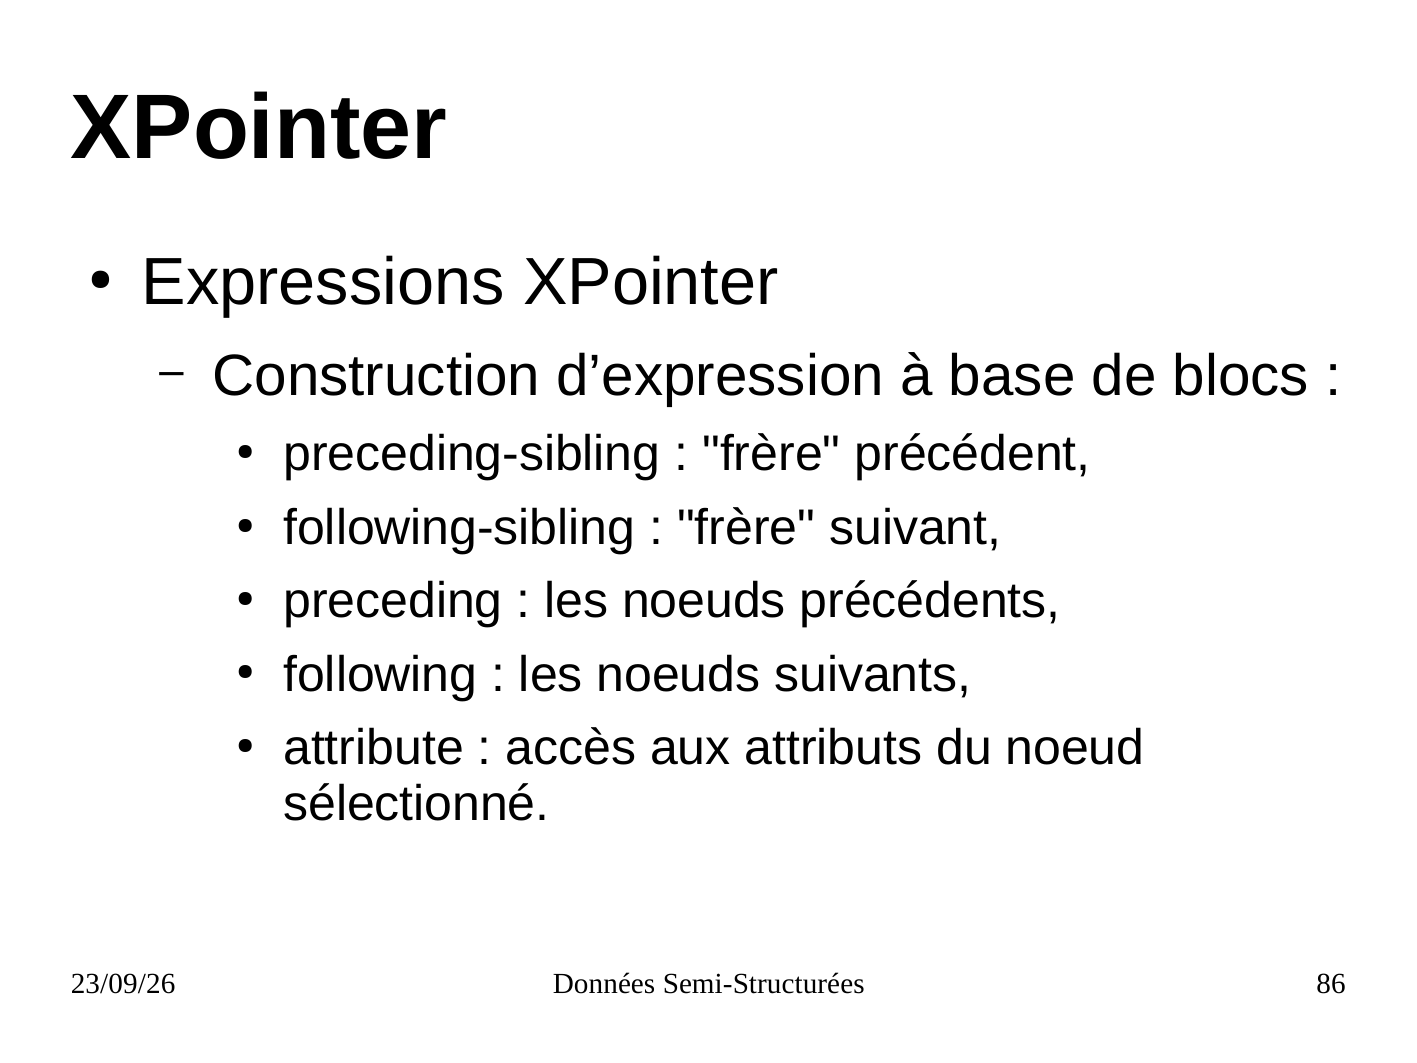

# XPointer
Expressions XPointer
Construction d’expression à base de blocs :
preceding-sibling : "frère" précédent,
following-sibling : "frère" suivant,
preceding : les noeuds précédents,
following : les noeuds suivants,
attribute : accès aux attributs du noeud sélectionné.
Données Semi-Structurées
86